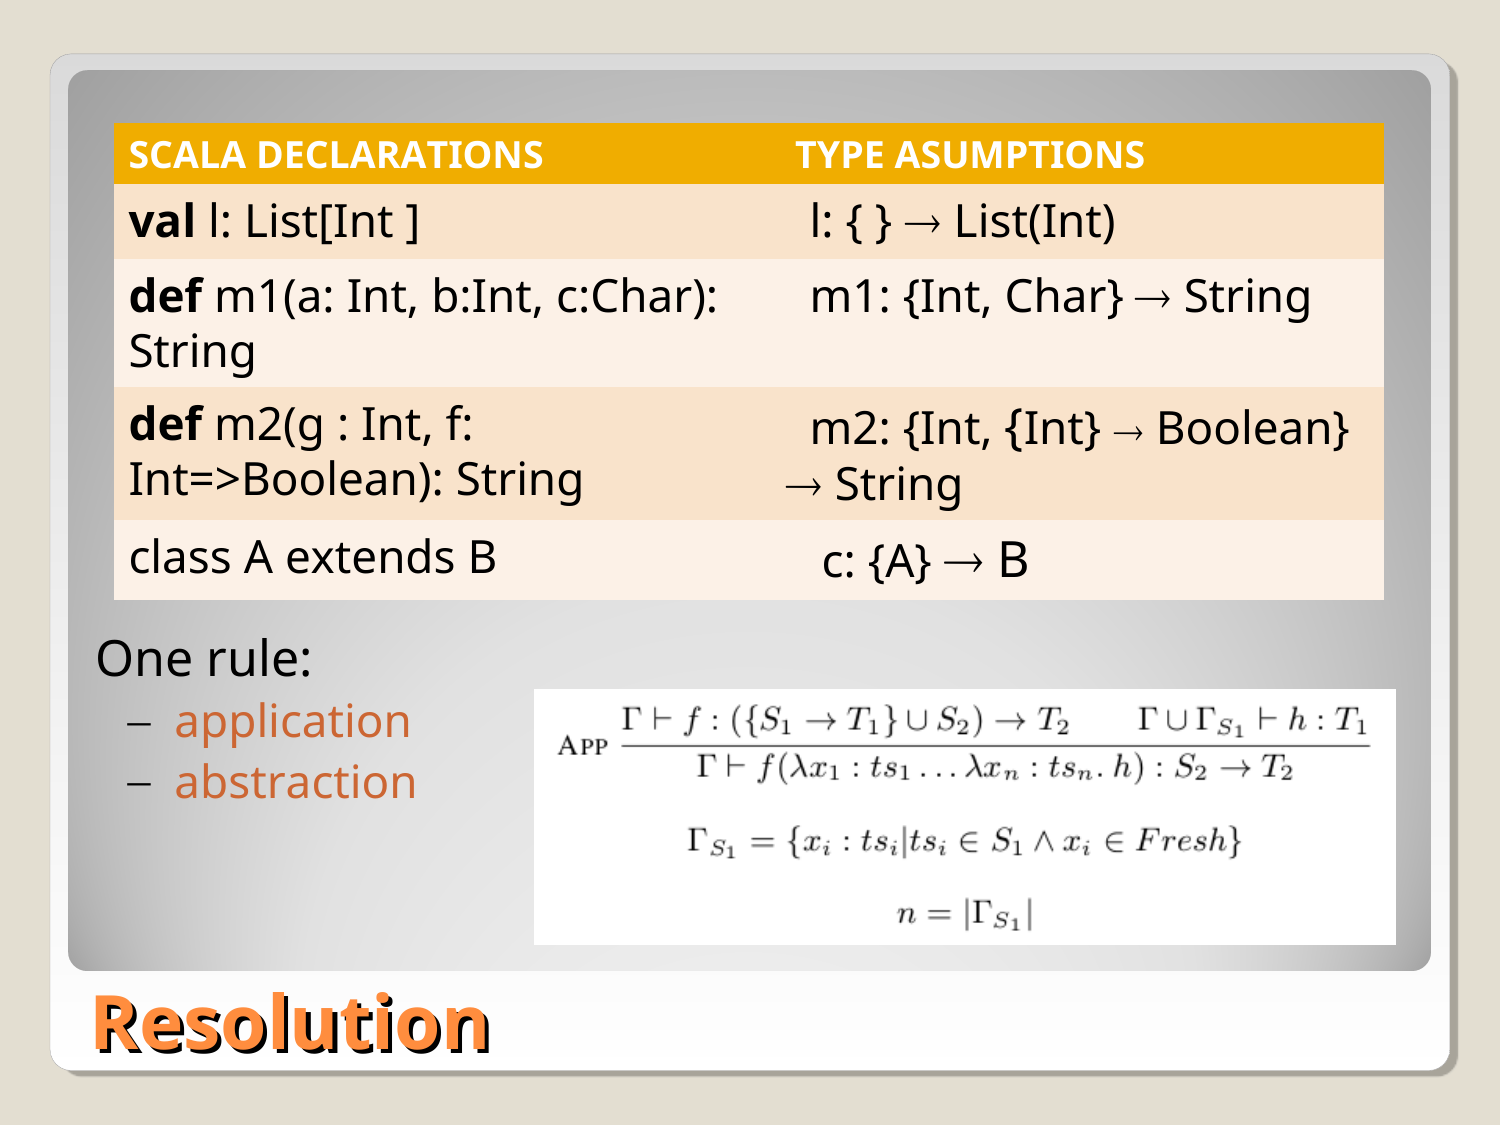

| SCALA DECLARATIONS | TYPE ASUMPTIONS |
| --- | --- |
| val l: List[Int ] | l: { }  List(Int) |
| def m1(a: Int, b:Int, c:Char): String | m1: {Int, Char}  String |
| def m2(g : Int, f: Int=>Boolean): String | m2: {Int, {Int}  Boolean}  String |
| class A extends B | c: {A}  B |
One rule:
application
abstraction
Resolution